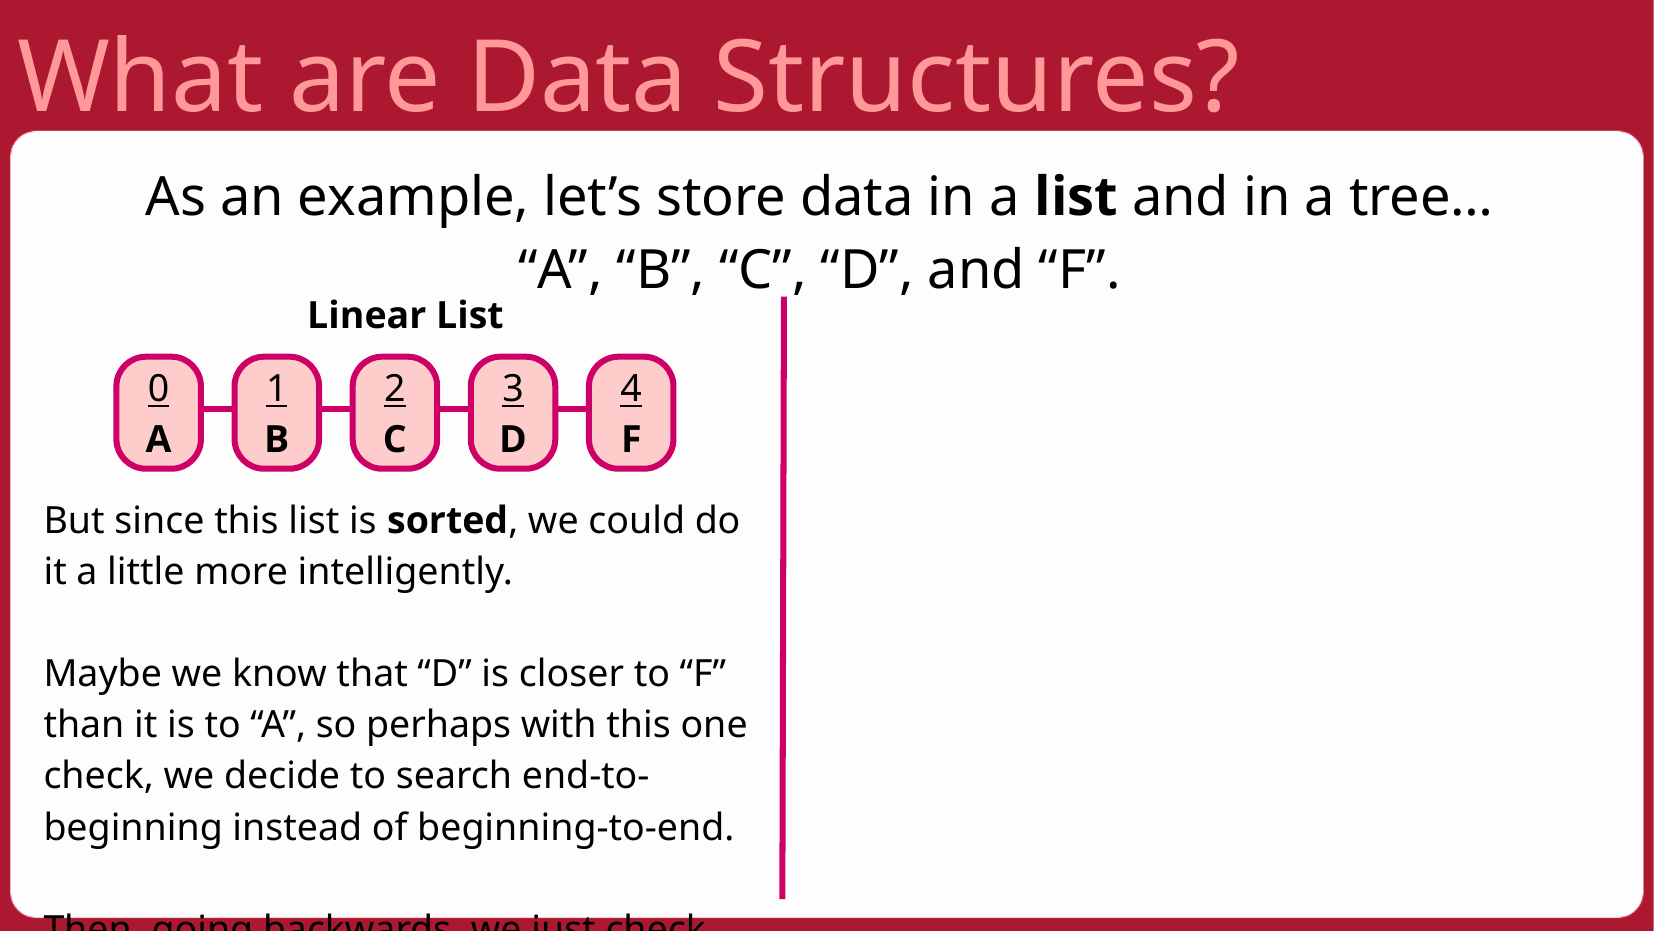

# What are Data Structures?
As an example, let’s store data in a list and in a tree…
“A”, “B”, “C”, “D”, and “F”.
Linear List
0
A
1
B
2
C
3
D
4
F
But since this list is sorted, we could do it a little more intelligently.
Maybe we know that “D” is closer to “F” than it is to “A”, so perhaps with this one check, we decide to search end-to-beginning instead of beginning-to-end.
Then, going backwards, we just check “F” and “D” to ensure we’ve found it.